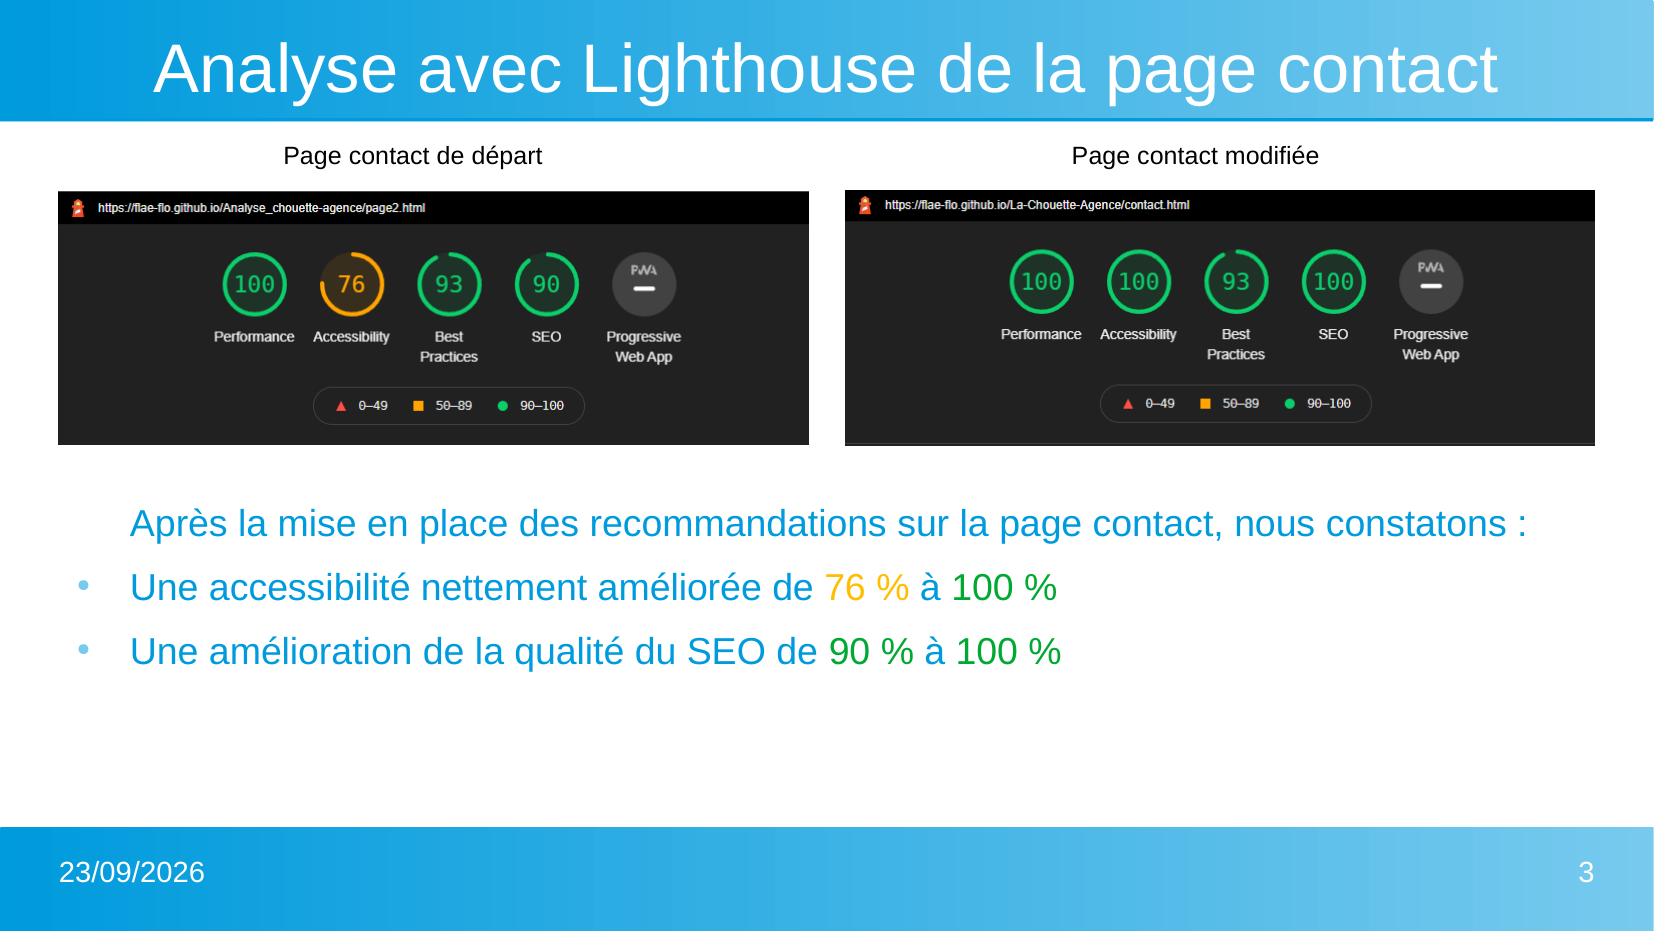

# Analyse avec Lighthouse de la page contact
Page contact de départ
Page contact modifiée
Après la mise en place des recommandations sur la page contact, nous constatons :
Une accessibilité nettement améliorée de 76 % à 100 %
Une amélioration de la qualité du SEO de 90 % à 100 %
3